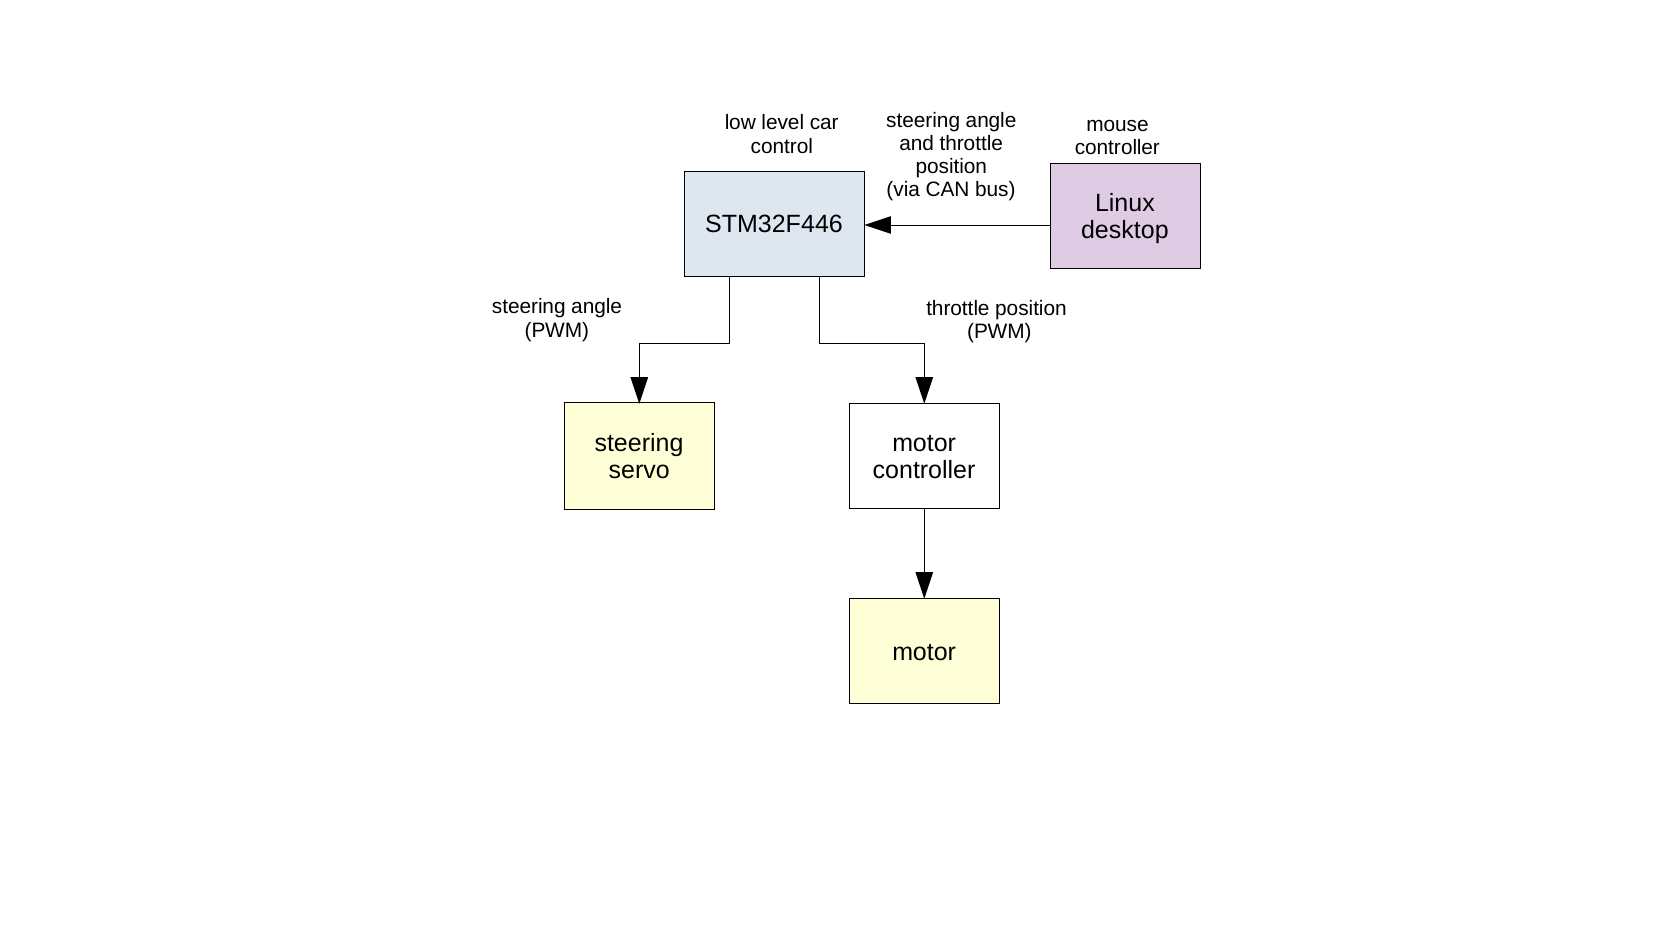

steering angle and throttle position
(via CAN bus)
low level car control
mouse
controller
Linux desktop
STM32F446
steering angle
(PWM)
throttle position
(PWM)
steering servo
motor controller
motor